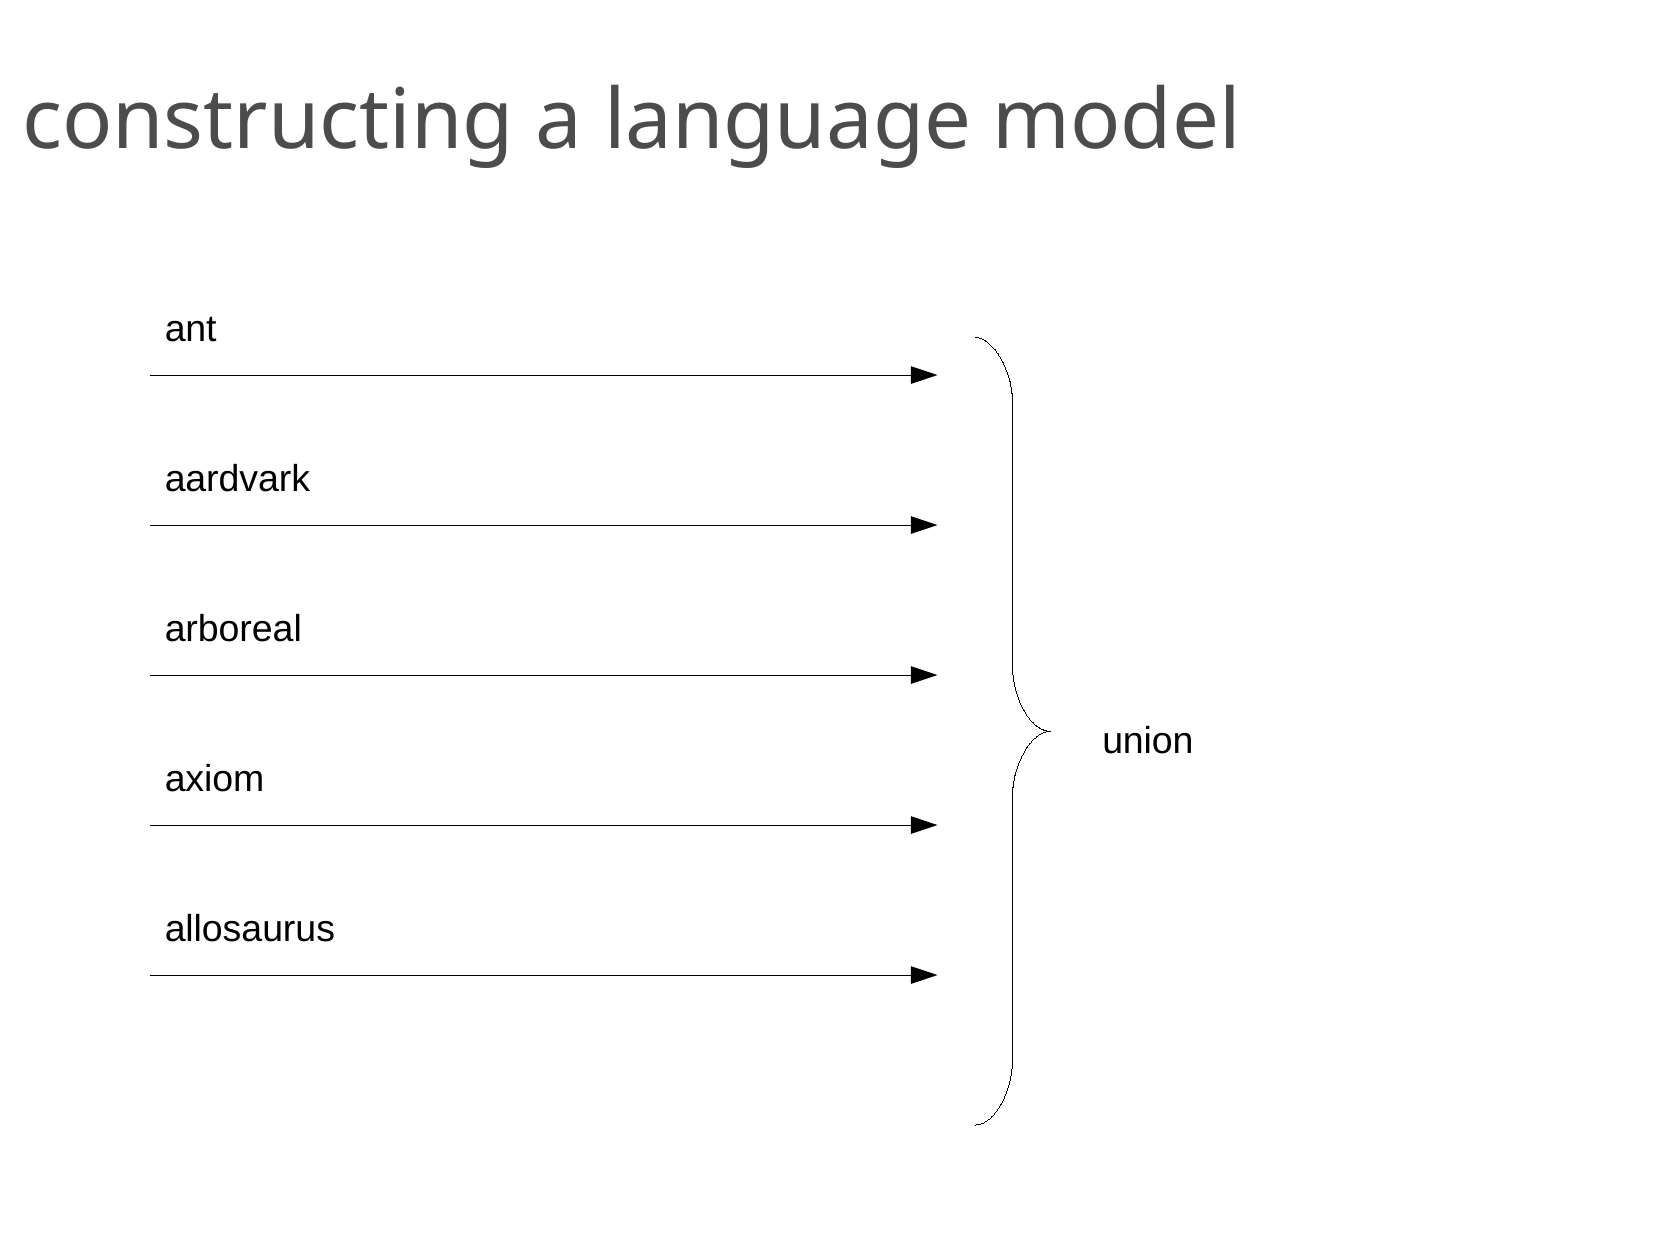

# constructing a language model
ant
aardvark
arboreal
union
axiom
allosaurus